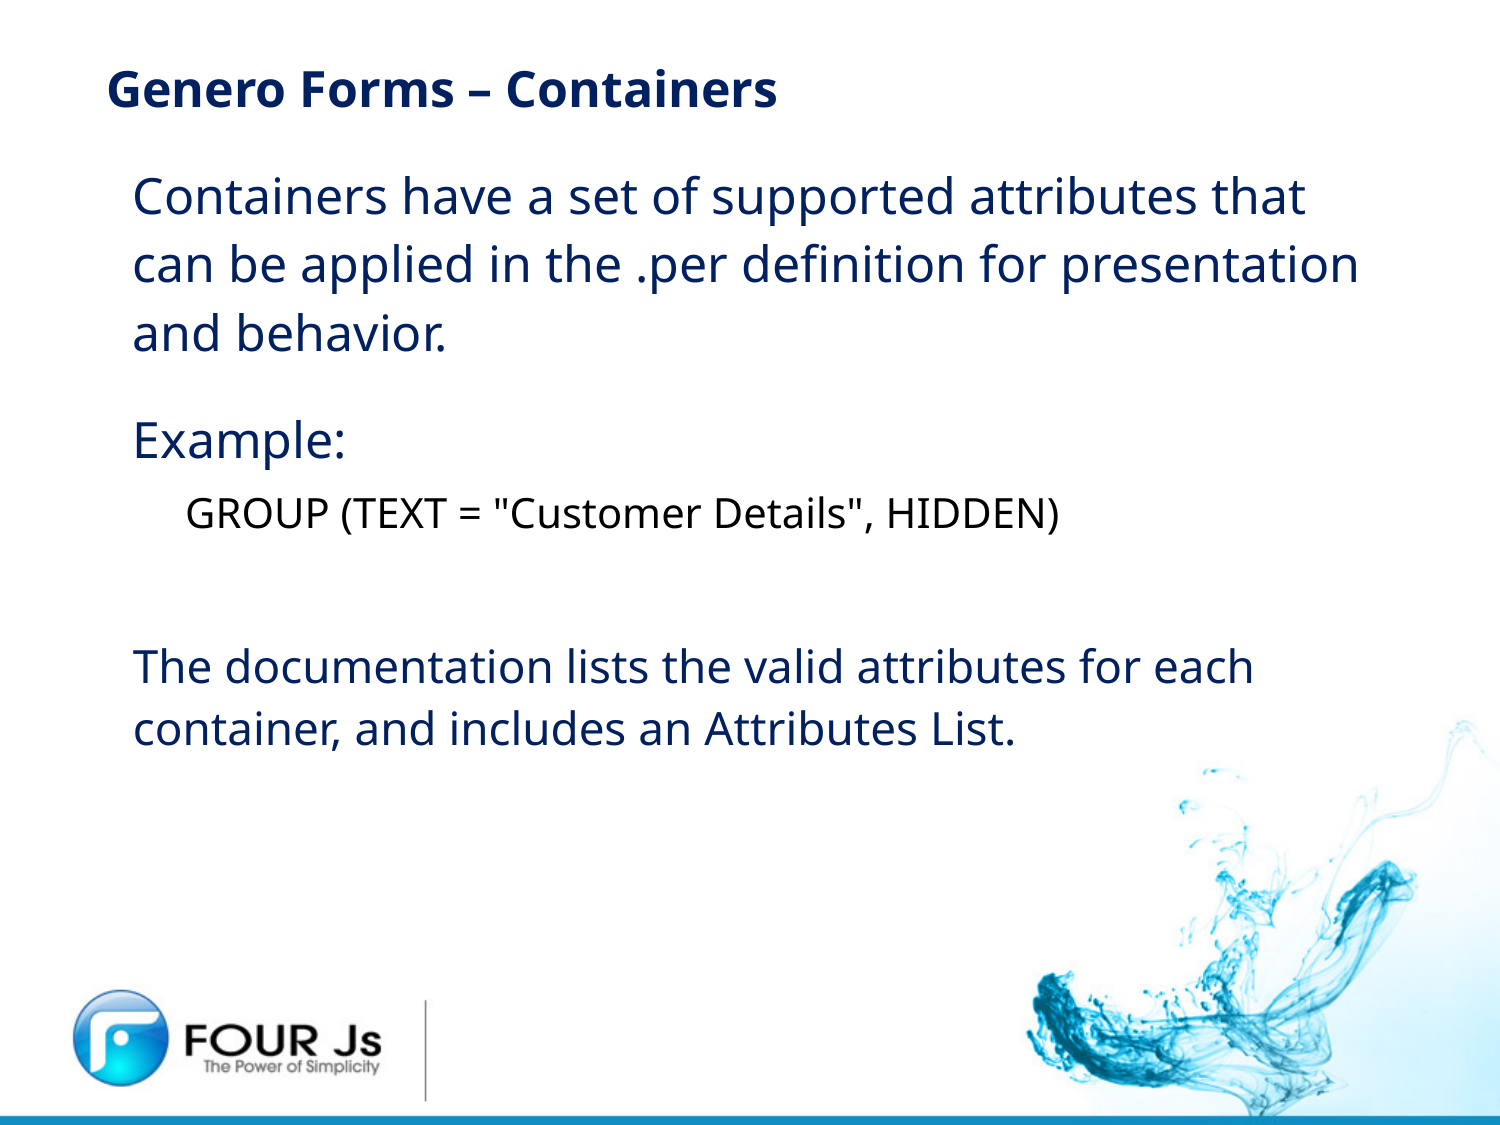

# Genero Forms – Containers
Containers have a set of supported attributes that can be applied in the .per definition for presentation and behavior.
Example:
GROUP (TEXT = "Customer Details", HIDDEN)
The documentation lists the valid attributes for each container, and includes an Attributes List.